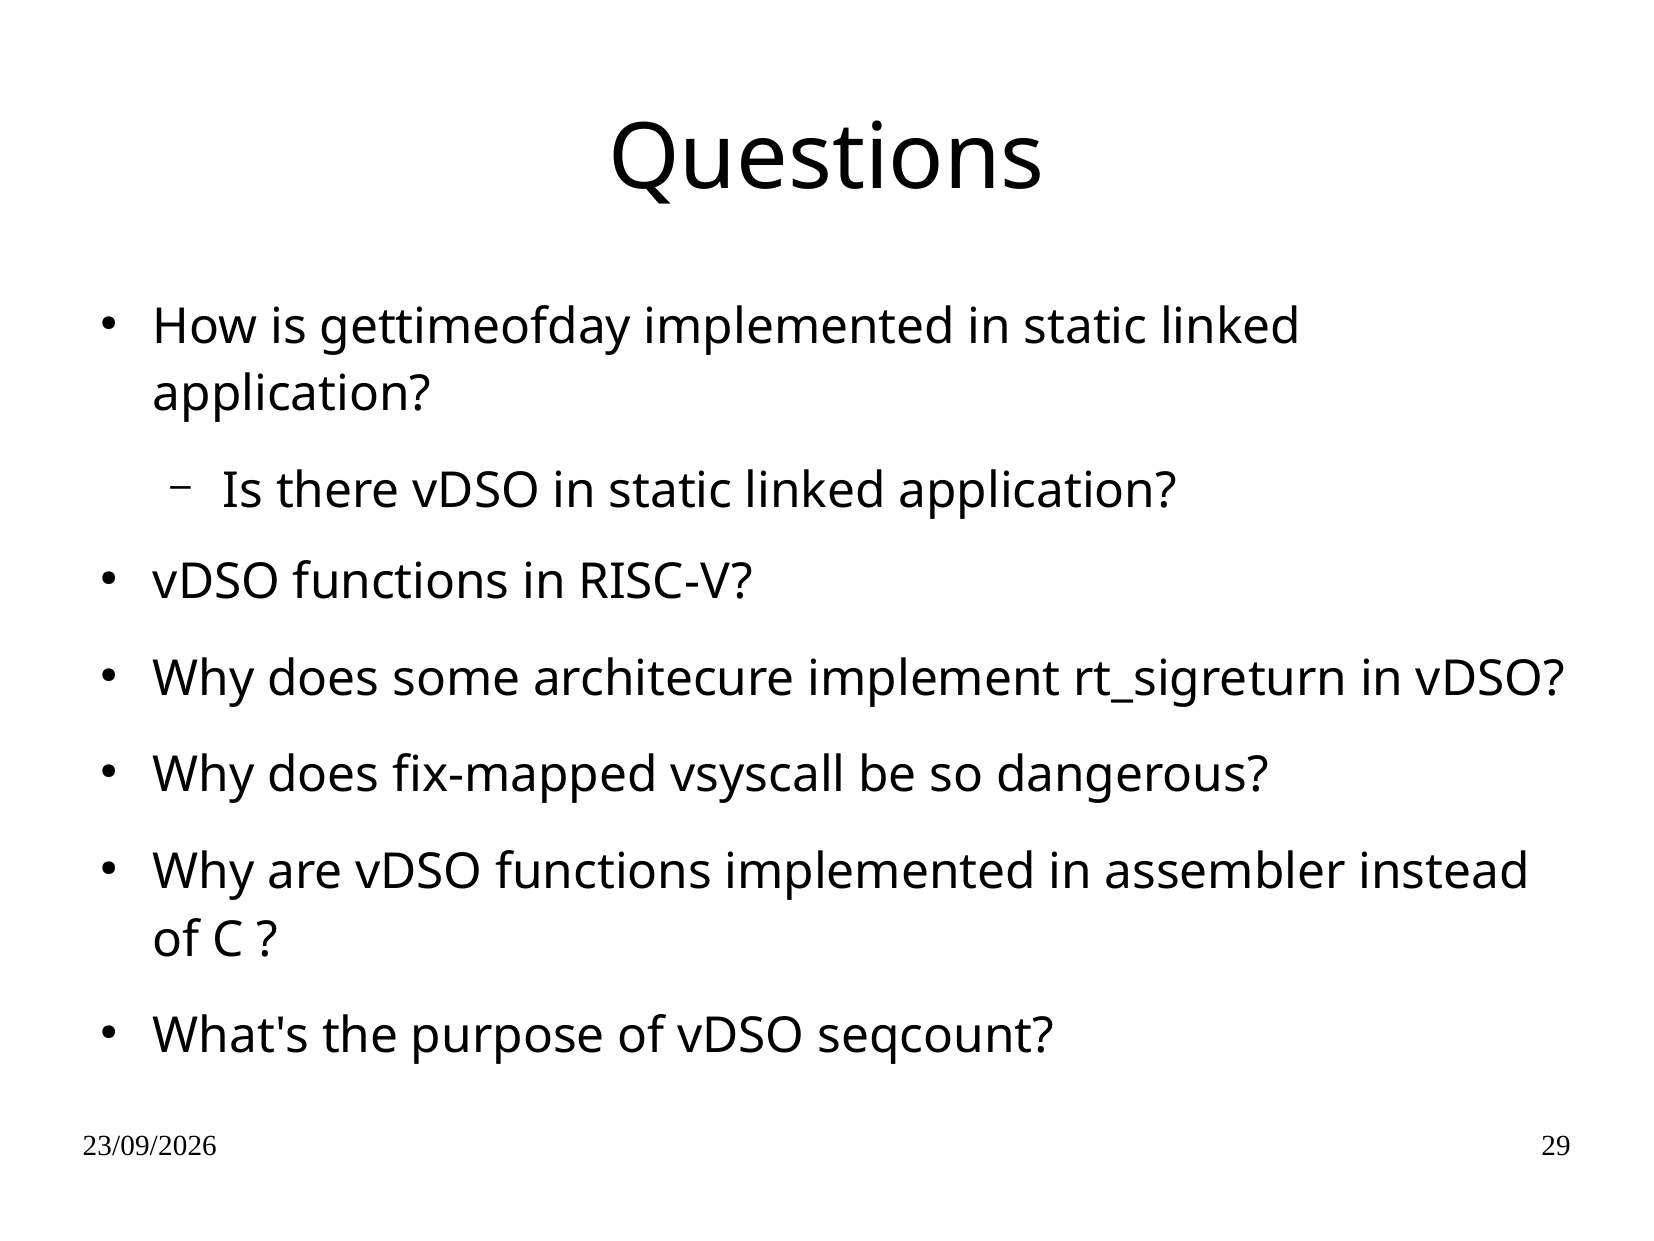

# Questions
How is gettimeofday implemented in static linked application?
Is there vDSO in static linked application?
vDSO functions in RISC-V?
Why does some architecure implement rt_sigreturn in vDSO?
Why does fix-mapped vsyscall be so dangerous?
Why are vDSO functions implemented in assembler instead of C ?
What's the purpose of vDSO seqcount?
29